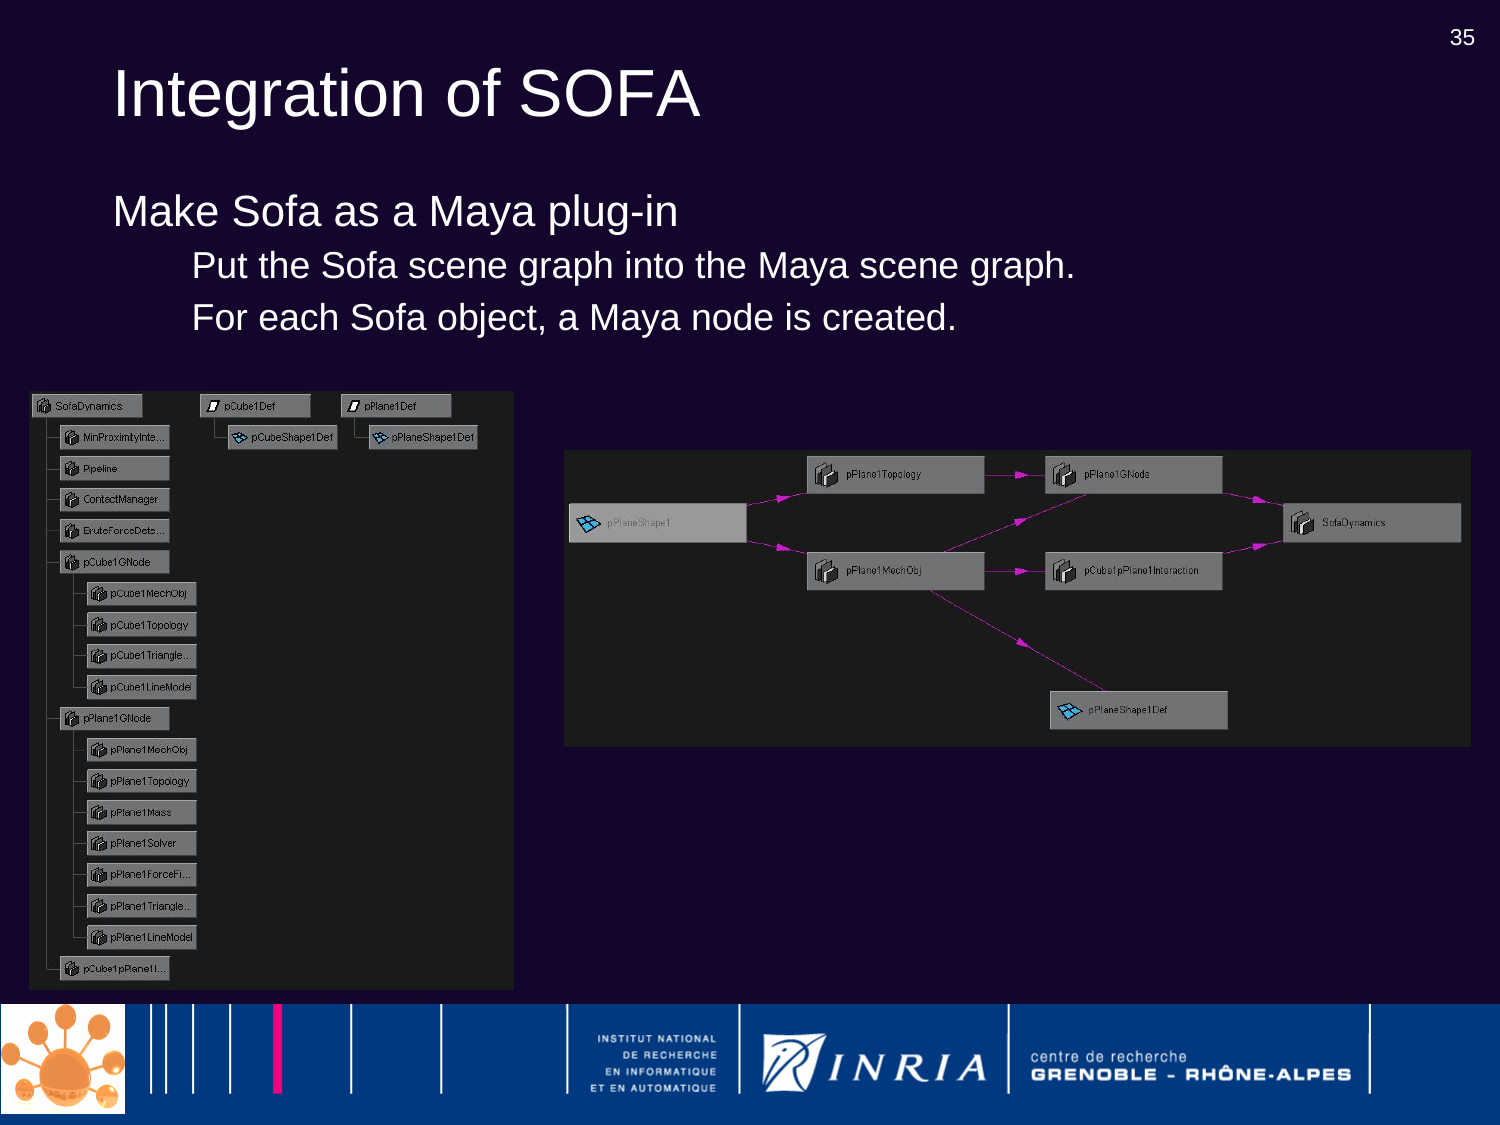

Integration of SOFA
# Make Sofa as a Maya plug-in
Put the Sofa scene graph into the Maya scene graph.
For each Sofa object, a Maya node is created.